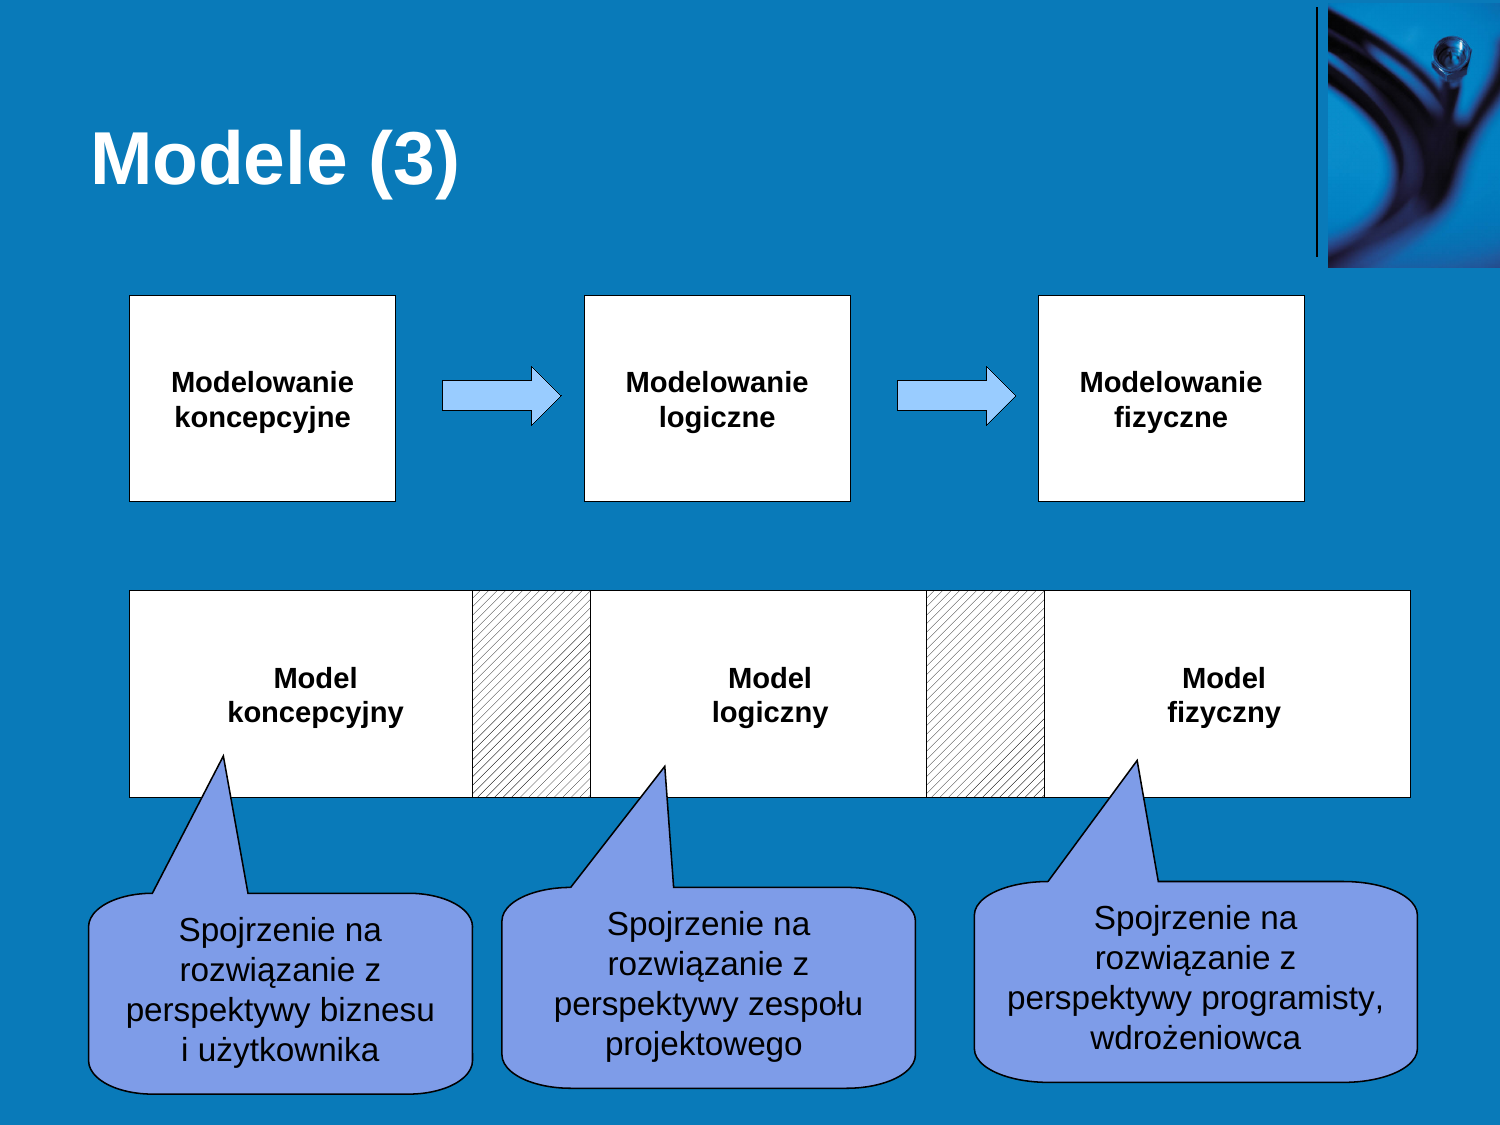

# Modele (3)
Modelowanie
koncepcyjne
Modelowanie
logiczne
Modelowanie
fizyczne
Model
koncepcyjny
Model
logiczny
Model
fizyczny
Spojrzenie na rozwiązanie z perspektywy programisty, wdrożeniowca
Spojrzenie na rozwiązanie z perspektywy zespołu projektowego
Spojrzenie na rozwiązanie z perspektywy biznesu i użytkownika
7